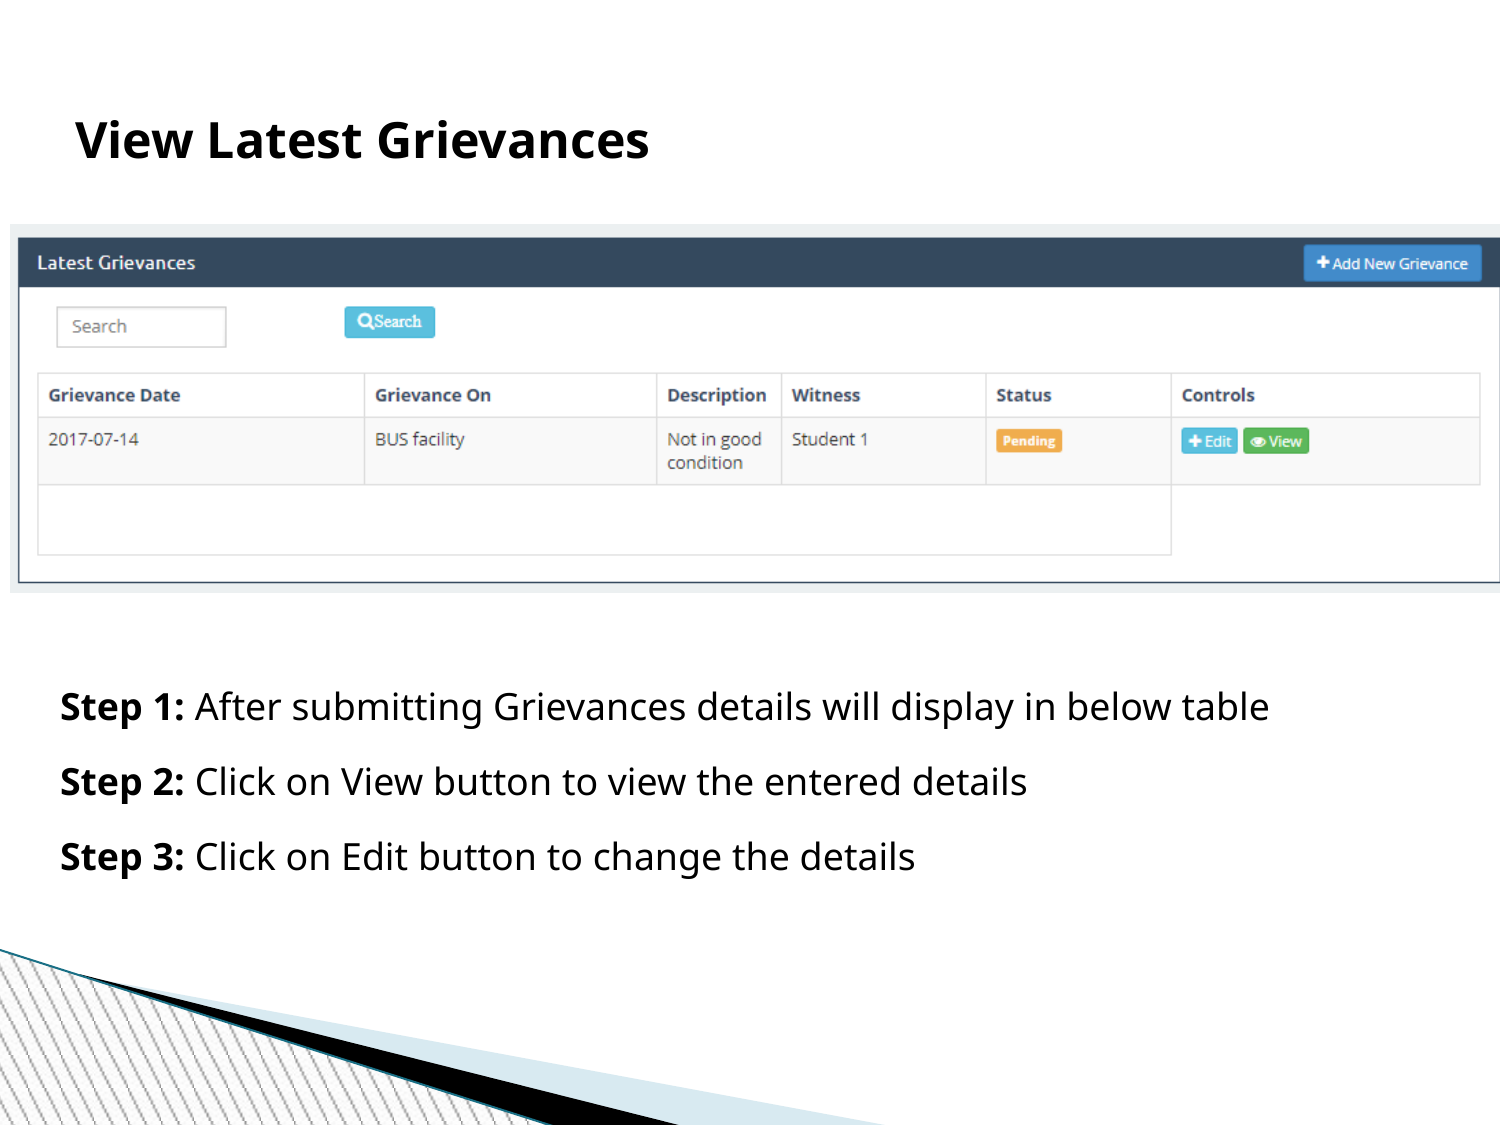

# View Latest Grievances
Step 1: After submitting Grievances details will display in below table
Step 2: Click on View button to view the entered details
Step 3: Click on Edit button to change the details